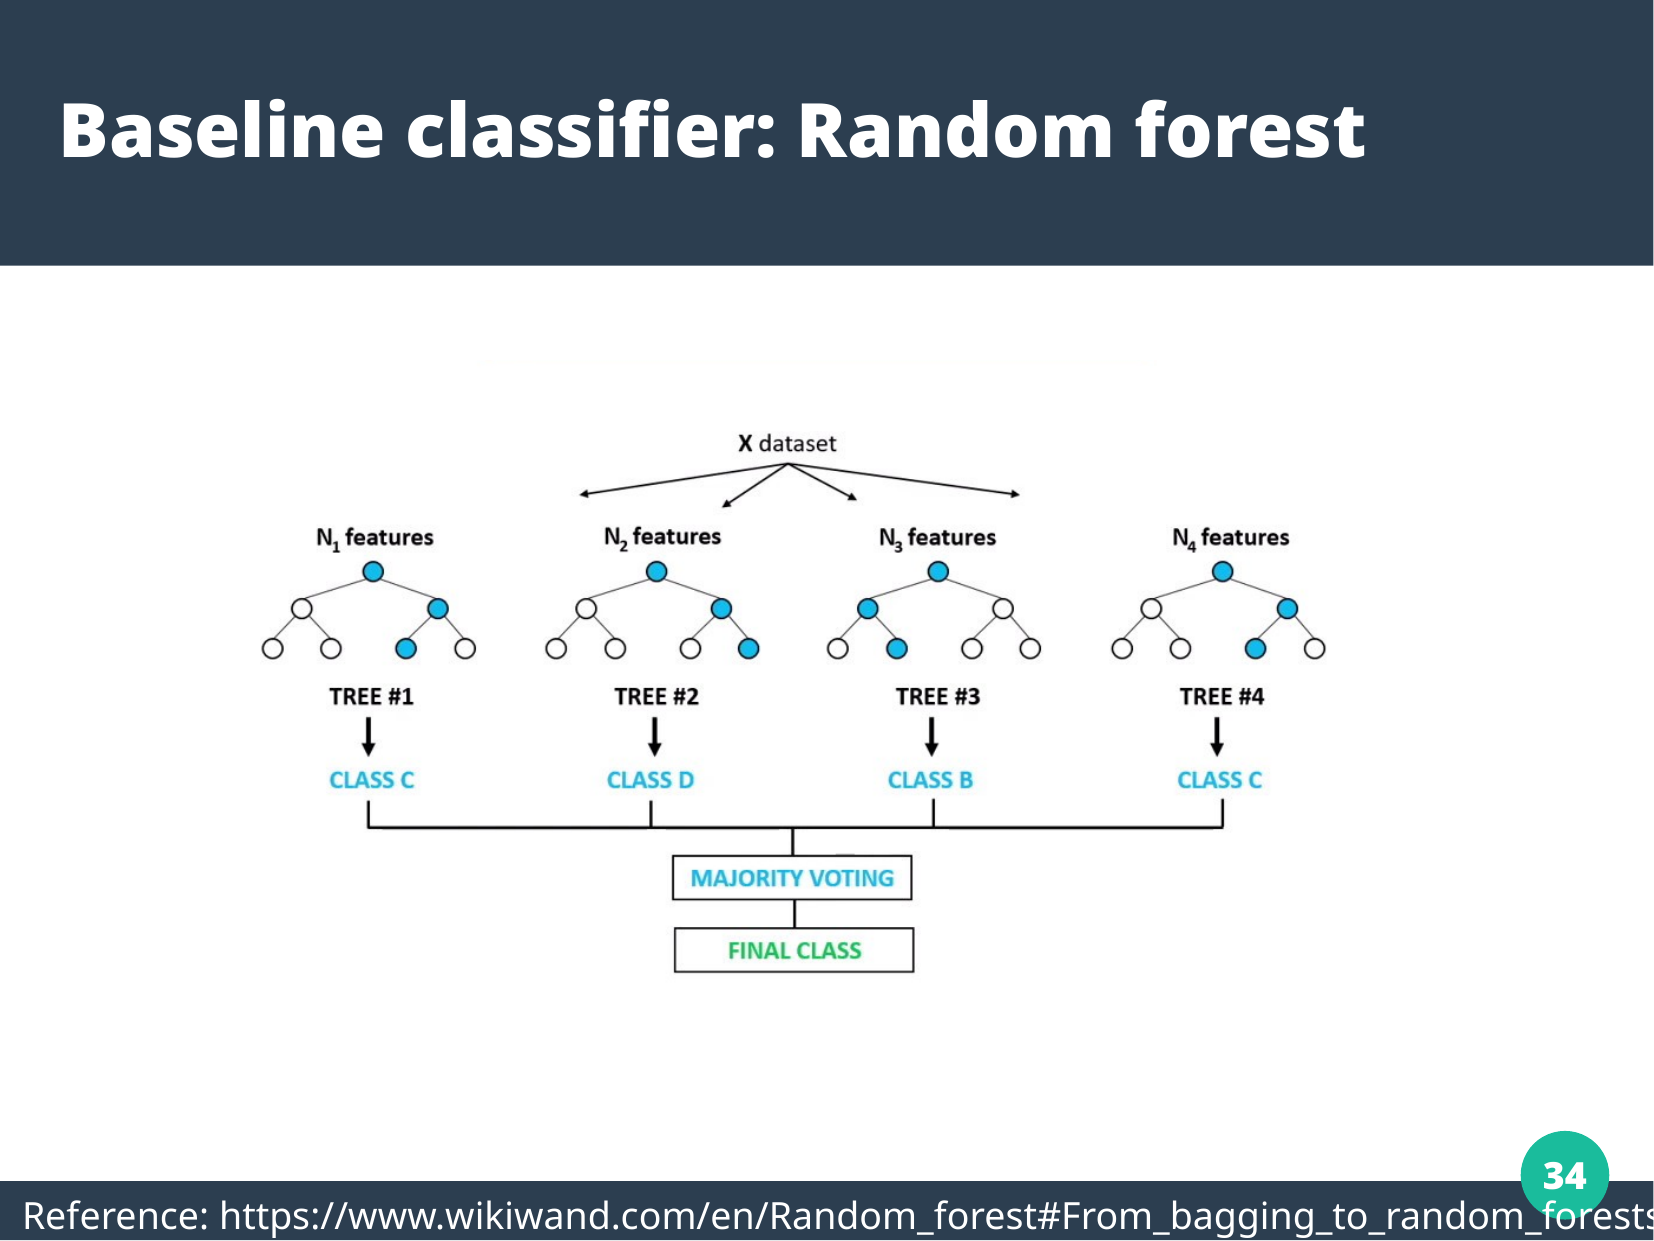

# Baseline classifier: Random forest
34
Reference: https://www.wikiwand.com/en/Random_forest#From_bagging_to_random_forests